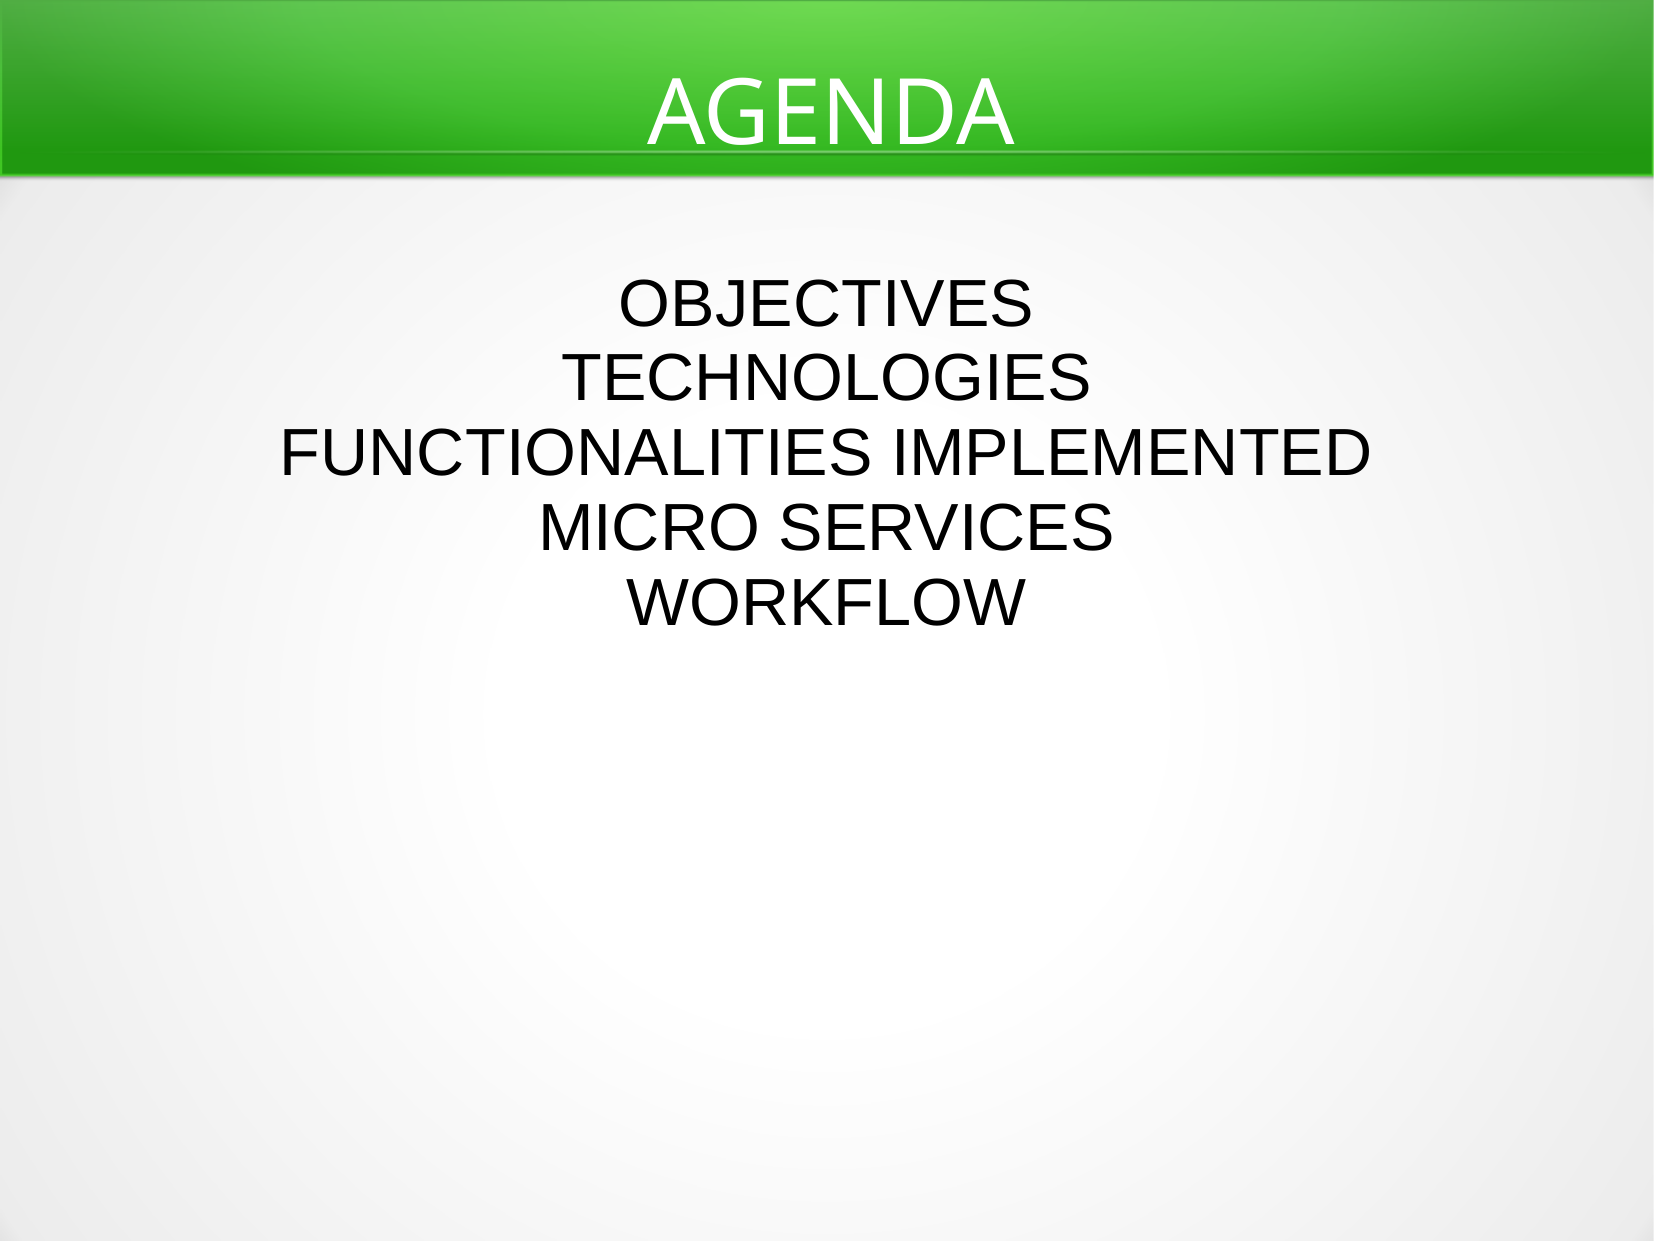

OBJECTIVES
TECHNOLOGIES
FUNCTIONALITIES IMPLEMENTED
MICRO SERVICES
WORKFLOW
# AGENDA